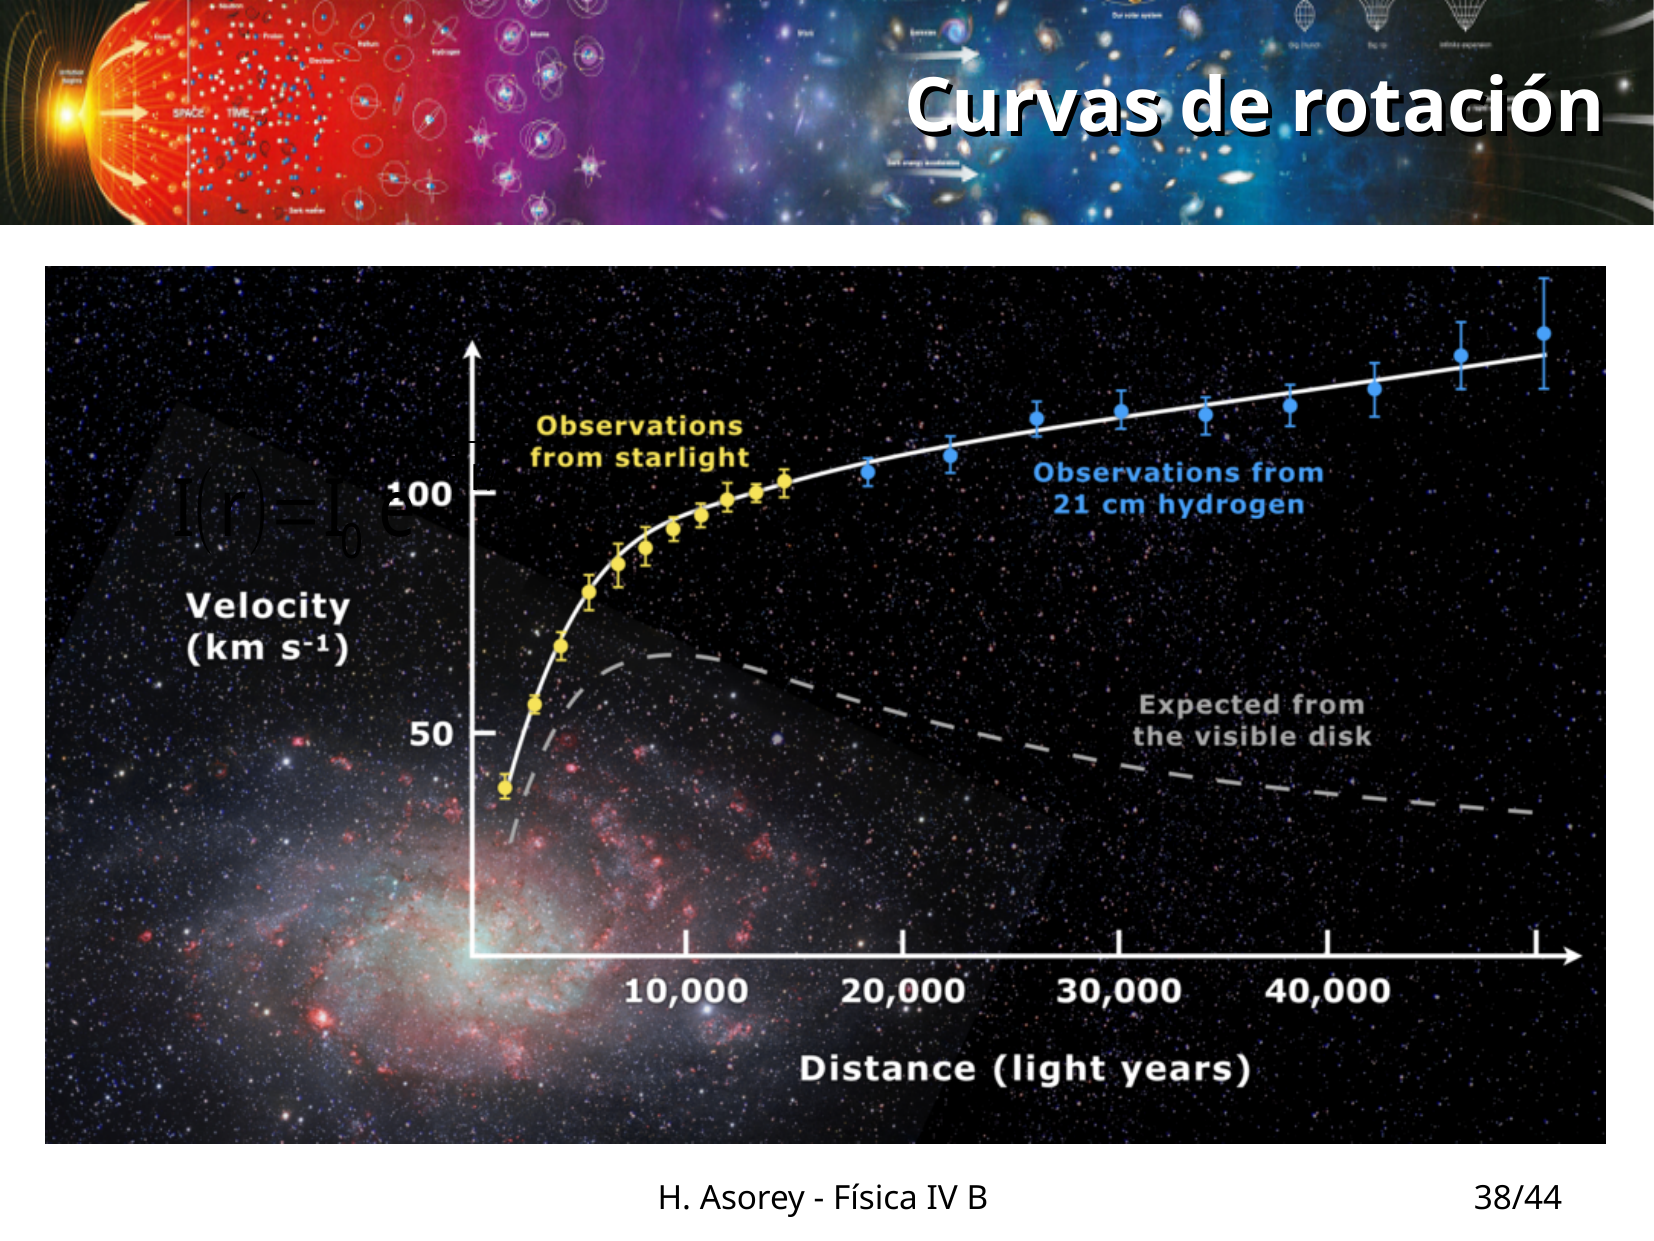

# Curvas de rotación
H. Asorey - Física IV B
38